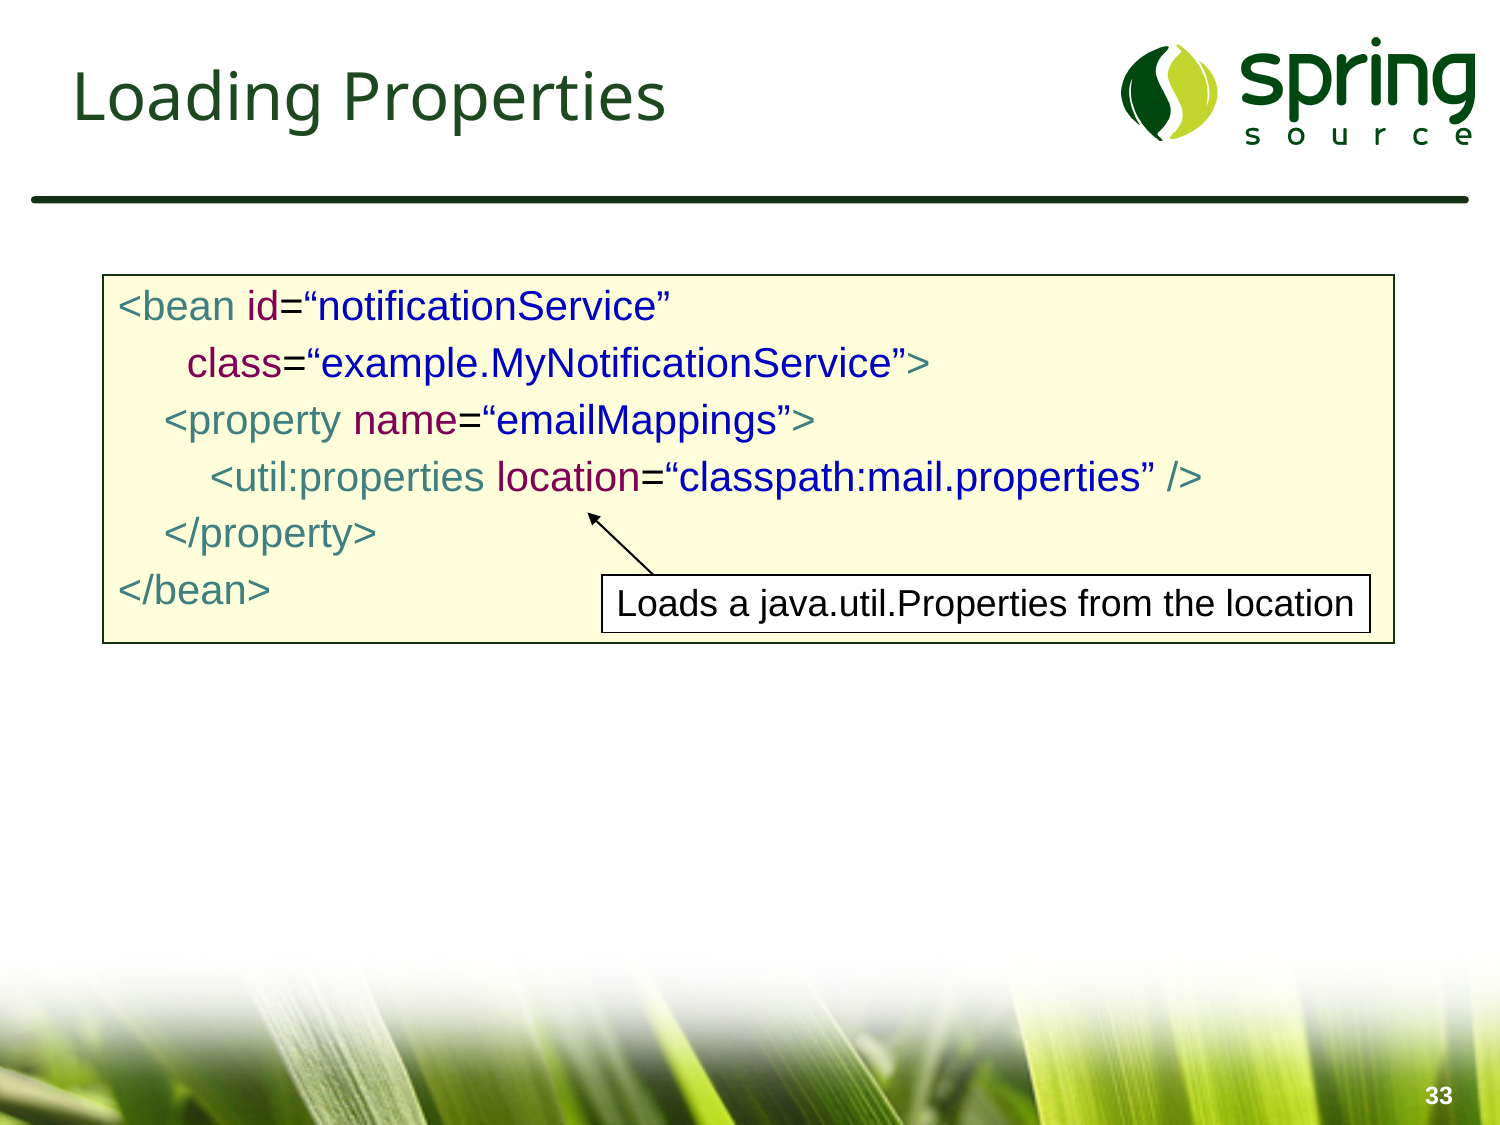

# Loading Properties
<bean id=“notificationService”
 class=“example.MyNotificationService”>
 <property name=“emailMappings”>
 <util:properties location=“classpath:mail.properties” />
 </property>
</bean>
Loads a java.util.Properties from the location